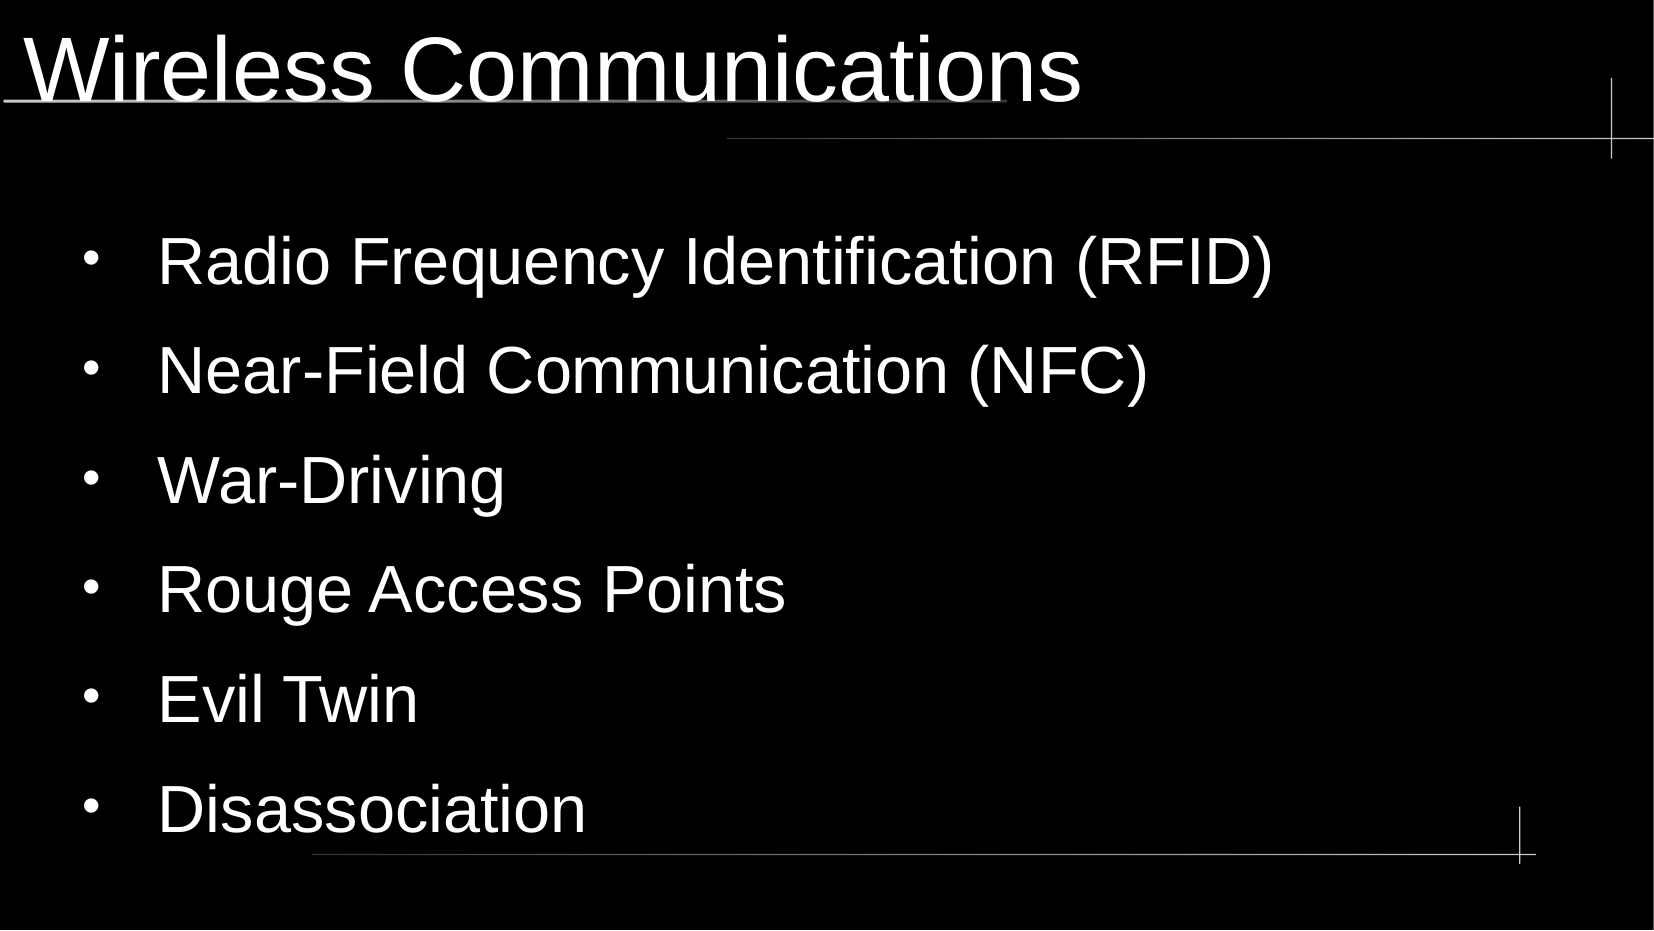

# Wireless Communications
Radio Frequency Identification (RFID)
Near-Field Communication (NFC)
War-Driving
Rouge Access Points
Evil Twin
Disassociation